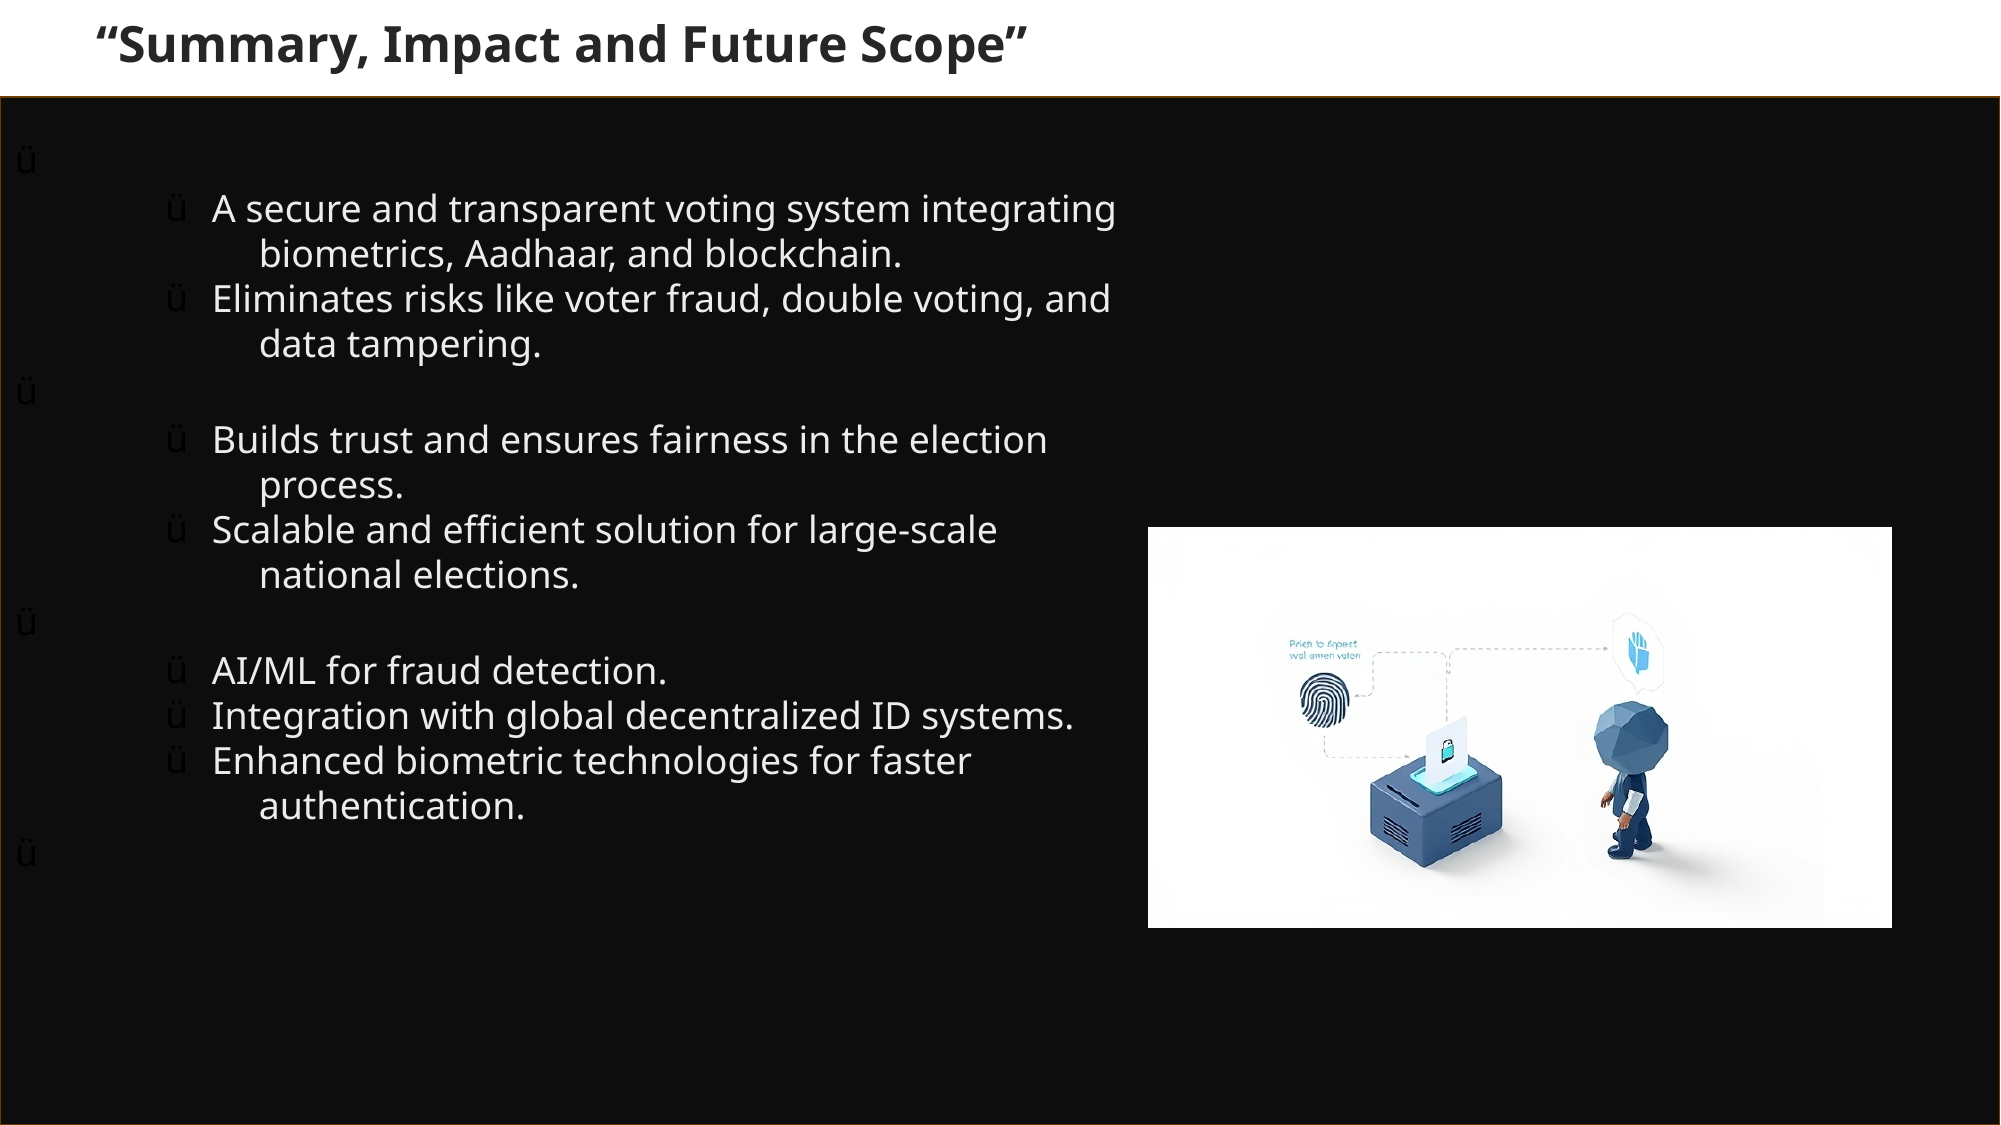

“Summary, Impact and Future Scope”
A secure and transparent voting system integrating biometrics, Aadhaar, and blockchain.
Eliminates risks like voter fraud, double voting, and data tampering.
Builds trust and ensures fairness in the election process.
Scalable and efficient solution for large-scale national elections.
AI/ML for fraud detection.
Integration with global decentralized ID systems.
Enhanced biometric technologies for faster authentication.